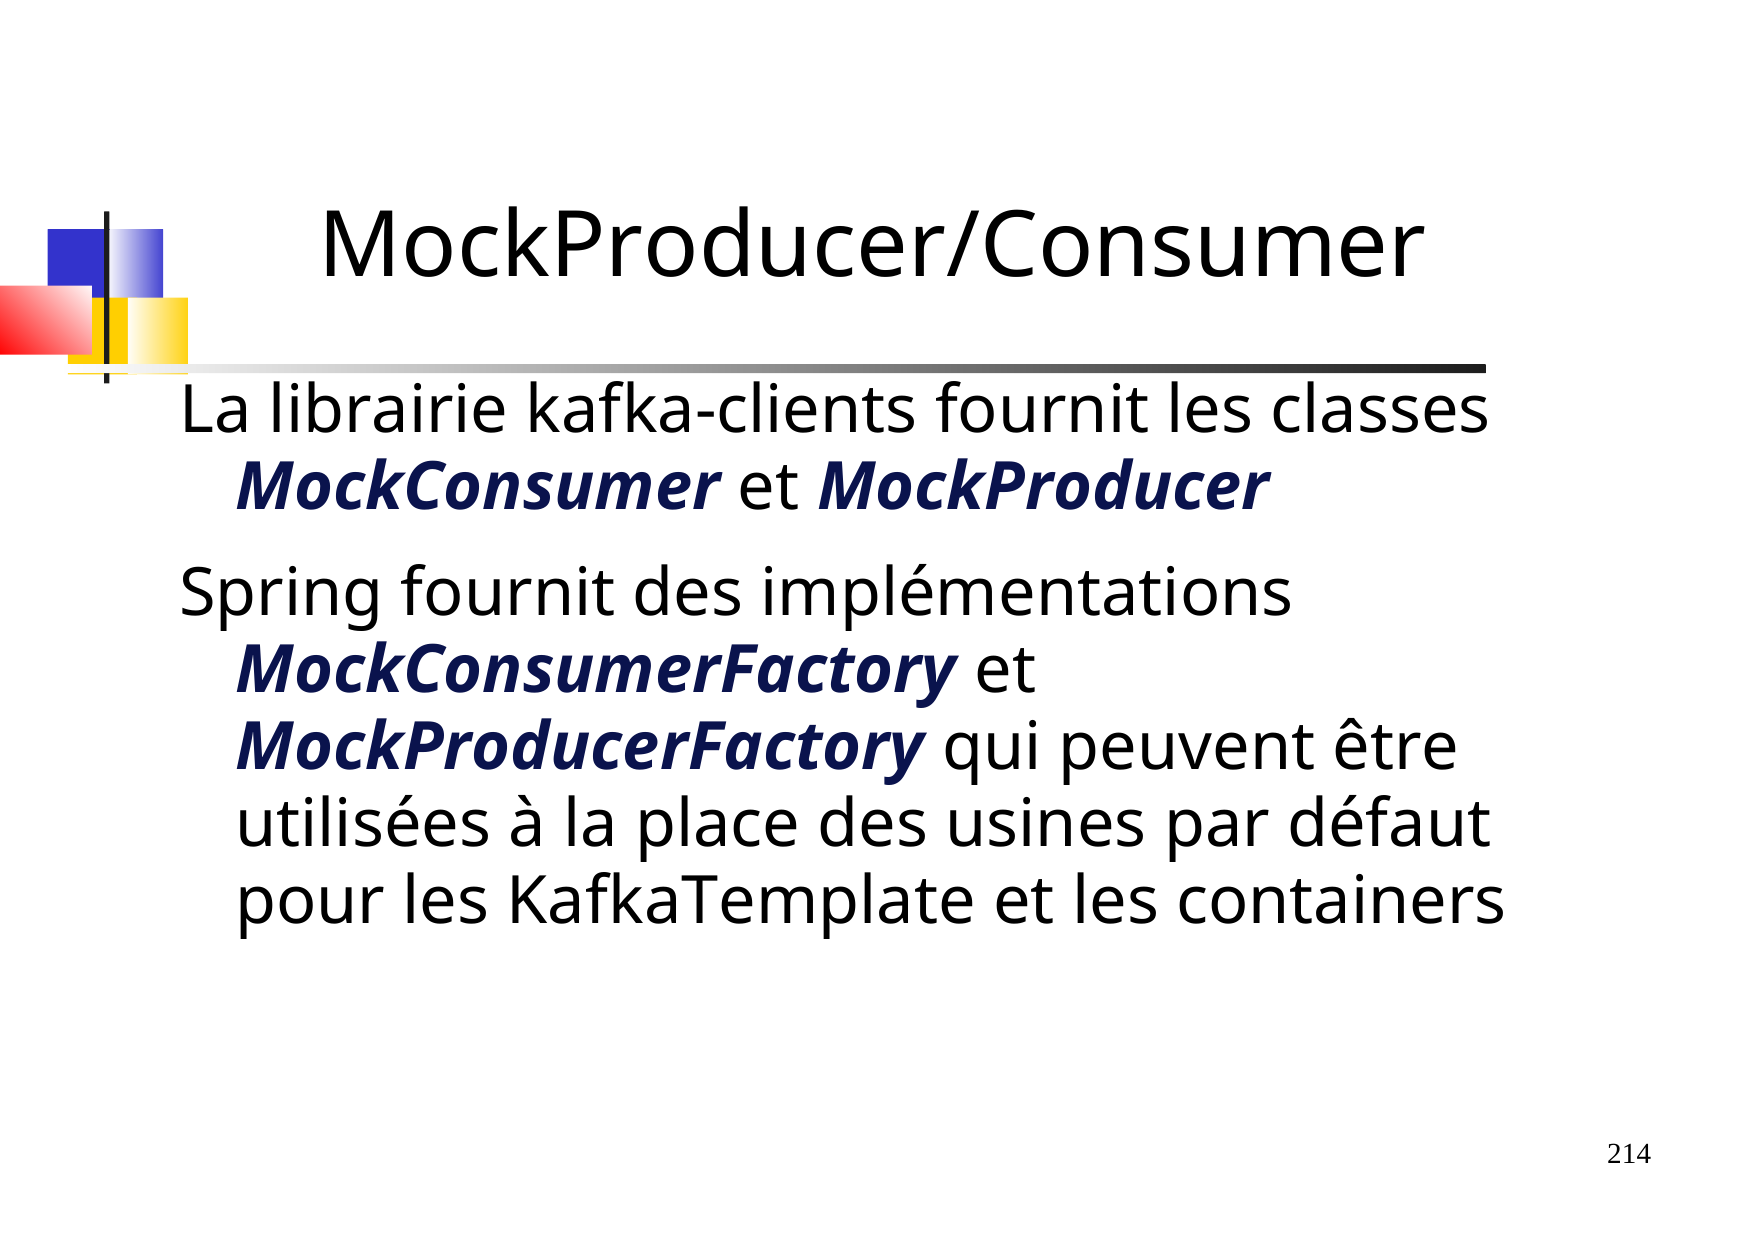

# MockProducer/Consumer
La librairie kafka-clients fournit les classes MockConsumer et MockProducer
Spring fournit des implémentations MockConsumerFactory et MockProducerFactory qui peuvent être utilisées à la place des usines par défaut pour les KafkaTemplate et les containers